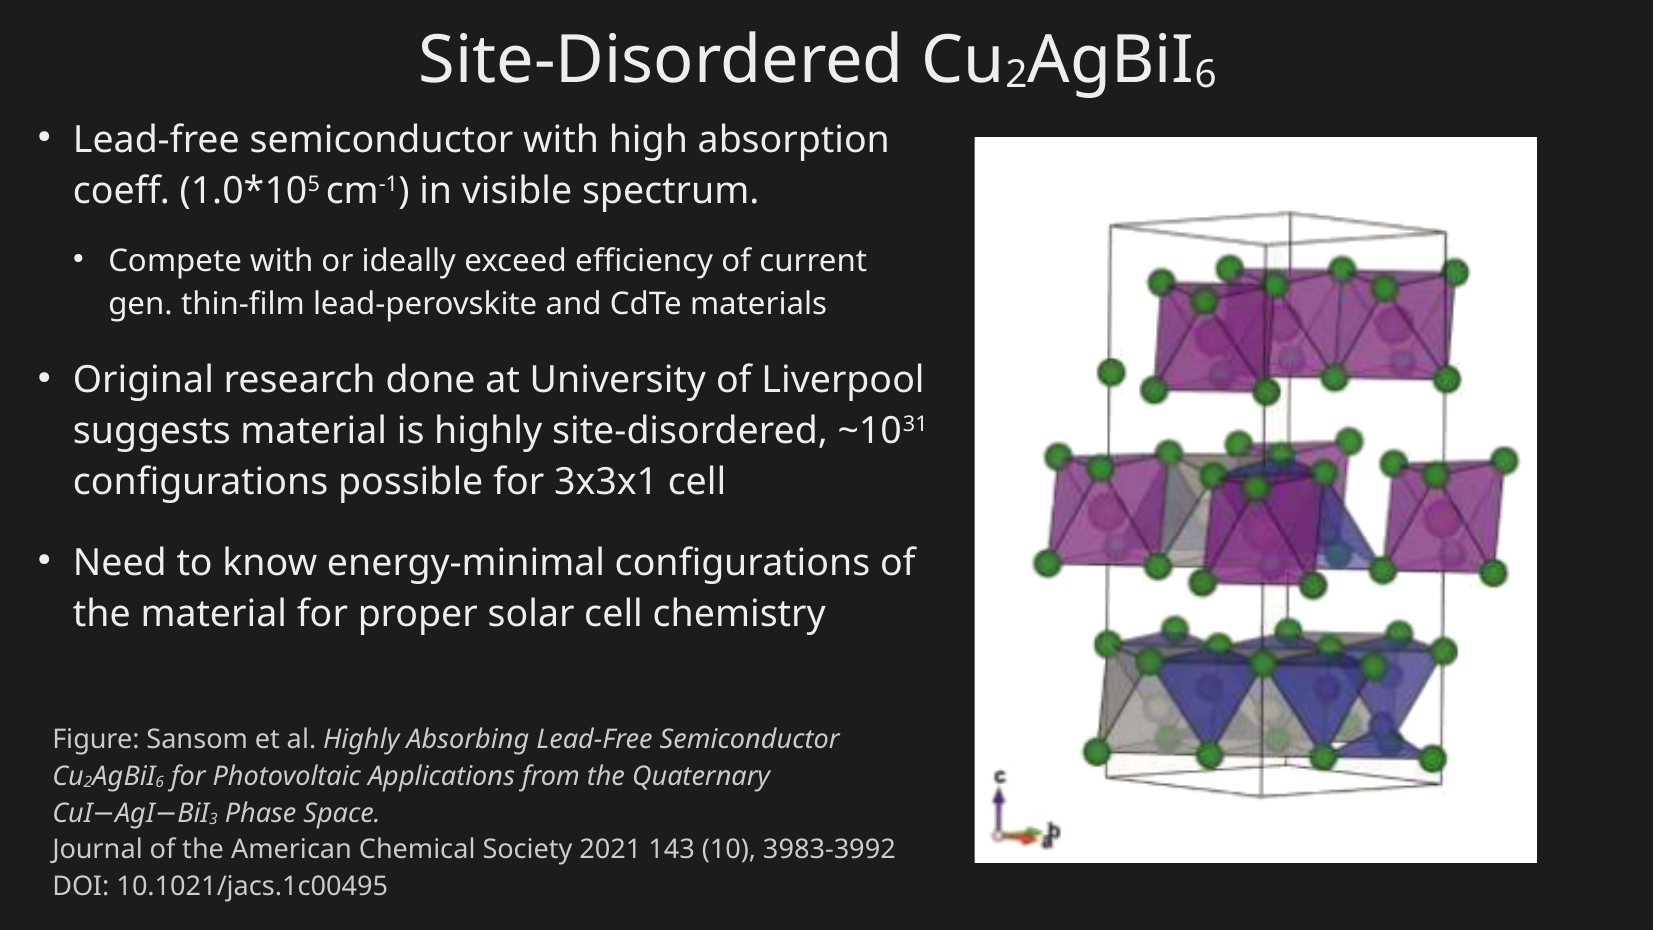

# Site-Disordered Cu2AgBiI6
Lead-free semiconductor with high absorption coeff. (1.0*105 cm-1) in visible spectrum.
Compete with or ideally exceed efficiency of current gen. thin-film lead-perovskite and CdTe materials
Original research done at University of Liverpool suggests material is highly site-disordered, ~1031 configurations possible for 3x3x1 cell
Need to know energy-minimal configurations of the material for proper solar cell chemistry
Figure: Sansom et al. Highly Absorbing Lead-Free Semiconductor Cu2AgBiI6 for Photovoltaic Applications from the Quaternary CuI−AgI−BiI3 Phase Space.
Journal of the American Chemical Society 2021 143 (10), 3983-3992
DOI: 10.1021/jacs.1c00495